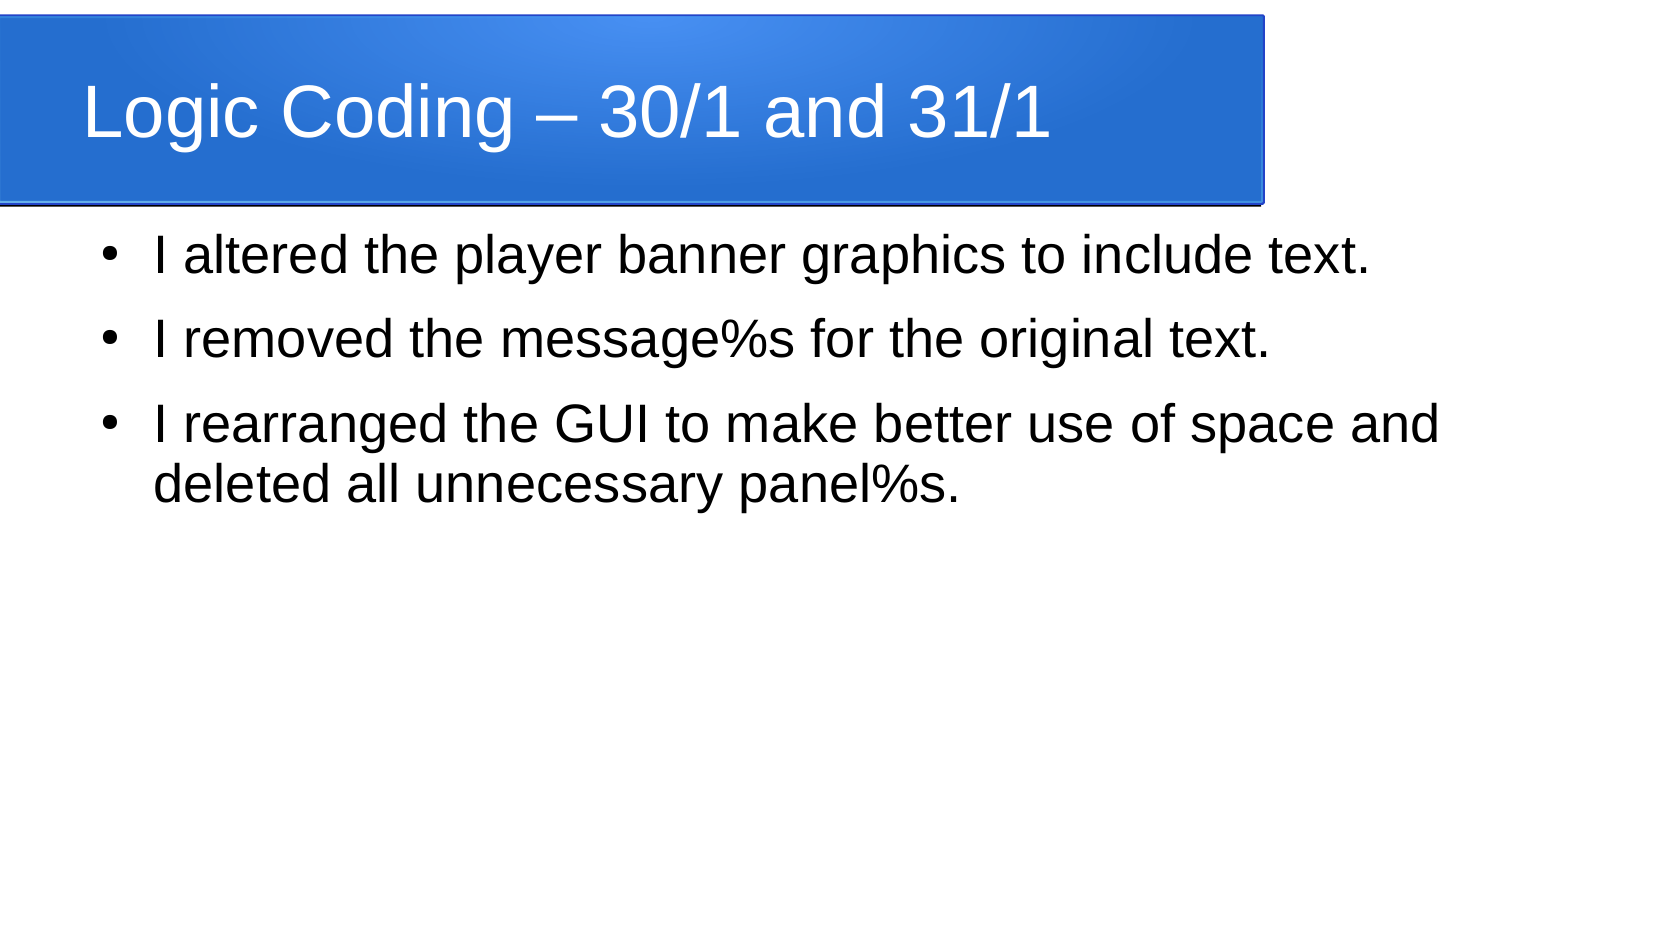

# Logic Coding – 30/1 and 31/1
I altered the player banner graphics to include text.
I removed the message%s for the original text.
I rearranged the GUI to make better use of space and deleted all unnecessary panel%s.